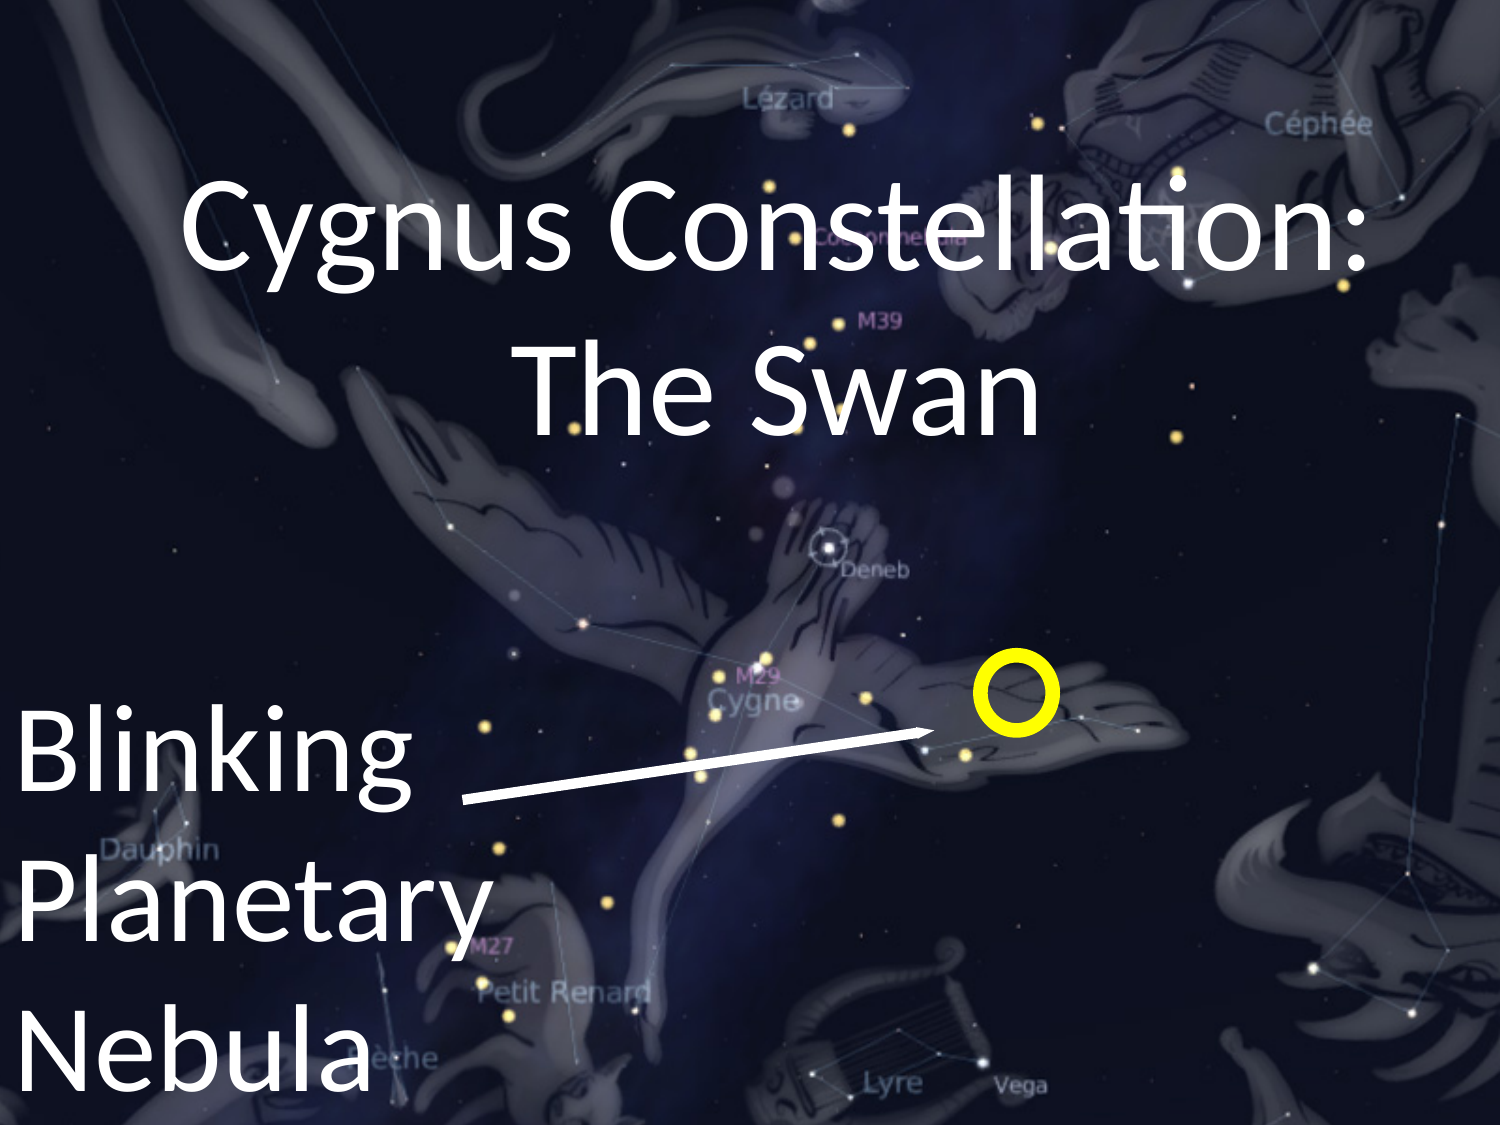

Cygnus Constellation:
The Swan
Blinking Planetary Nebula